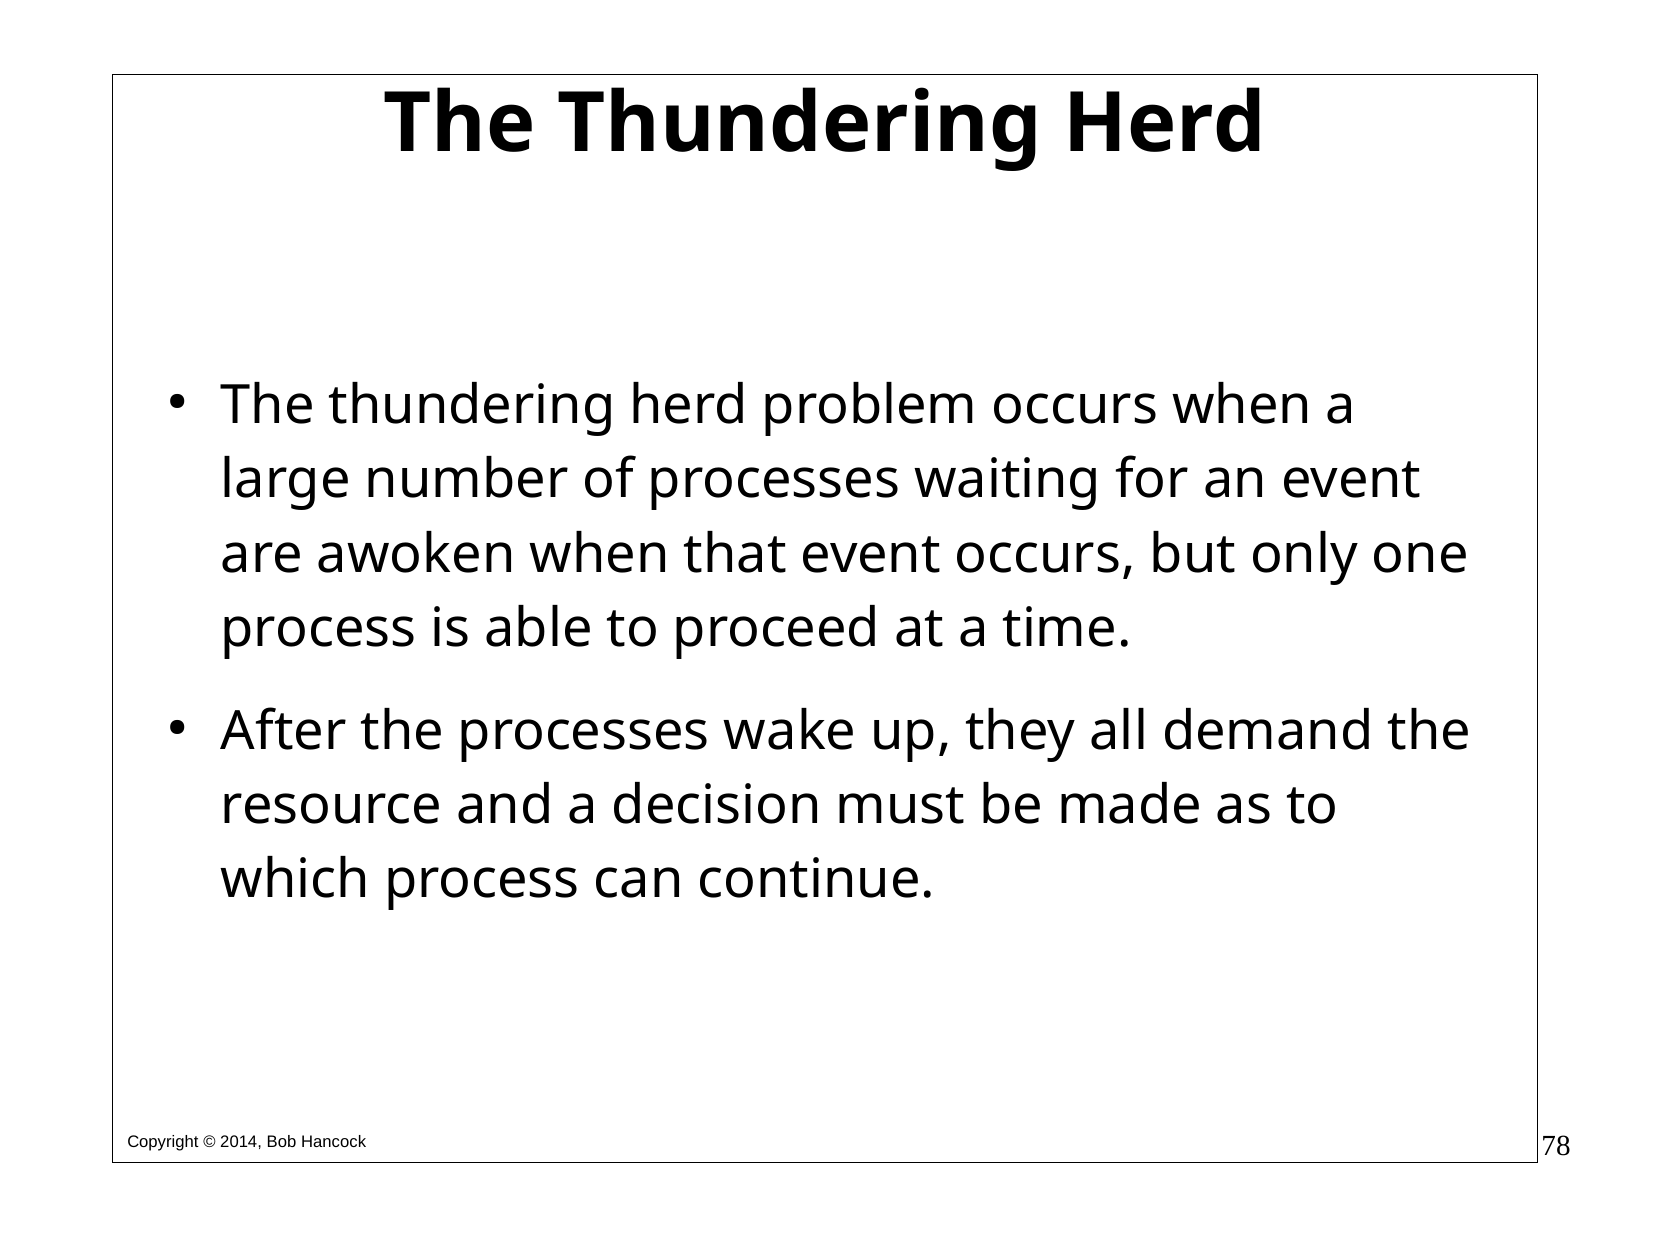

# The Thundering Herd
The thundering herd problem occurs when a large number of processes waiting for an event are awoken when that event occurs, but only one process is able to proceed at a time.
After the processes wake up, they all demand the resource and a decision must be made as to which process can continue.
Copyright © 2014, Bob Hancock
78